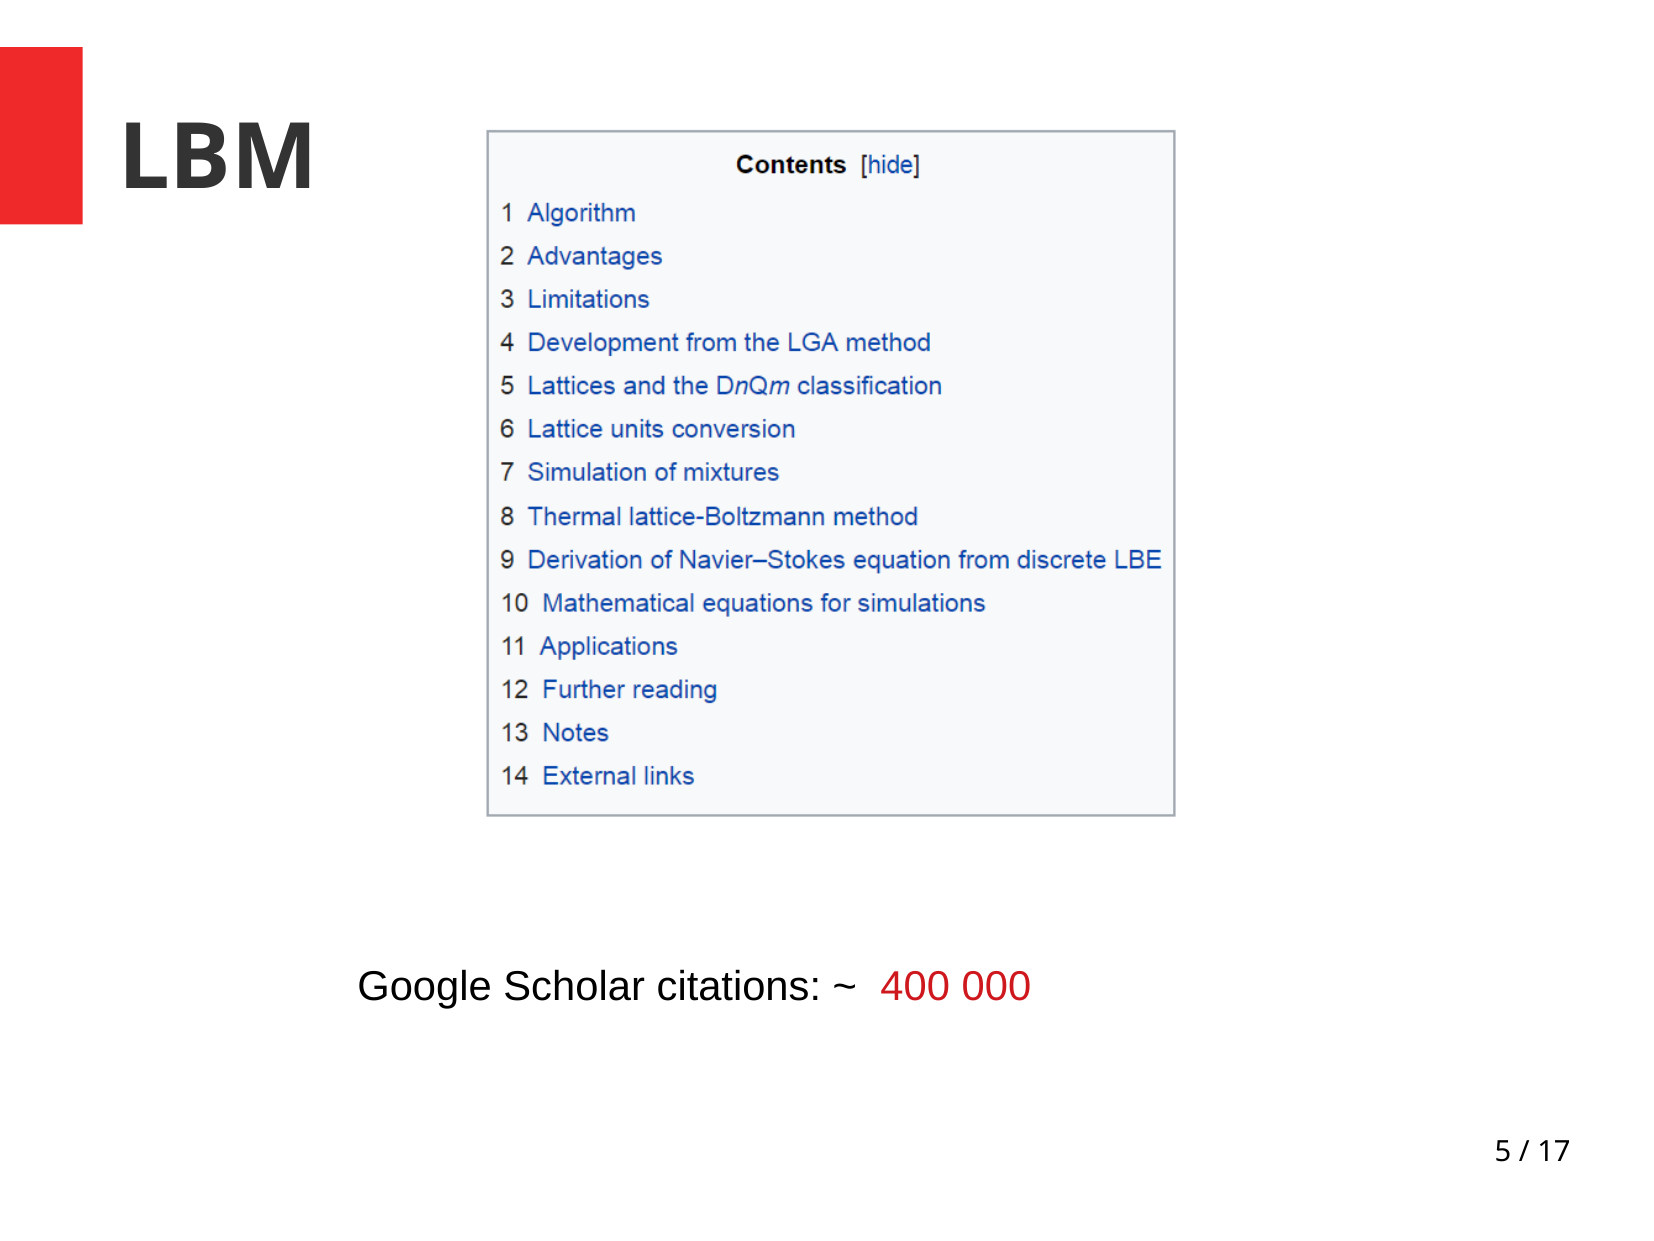

# LBM
Google Scholar citations: ~ 400 000
5